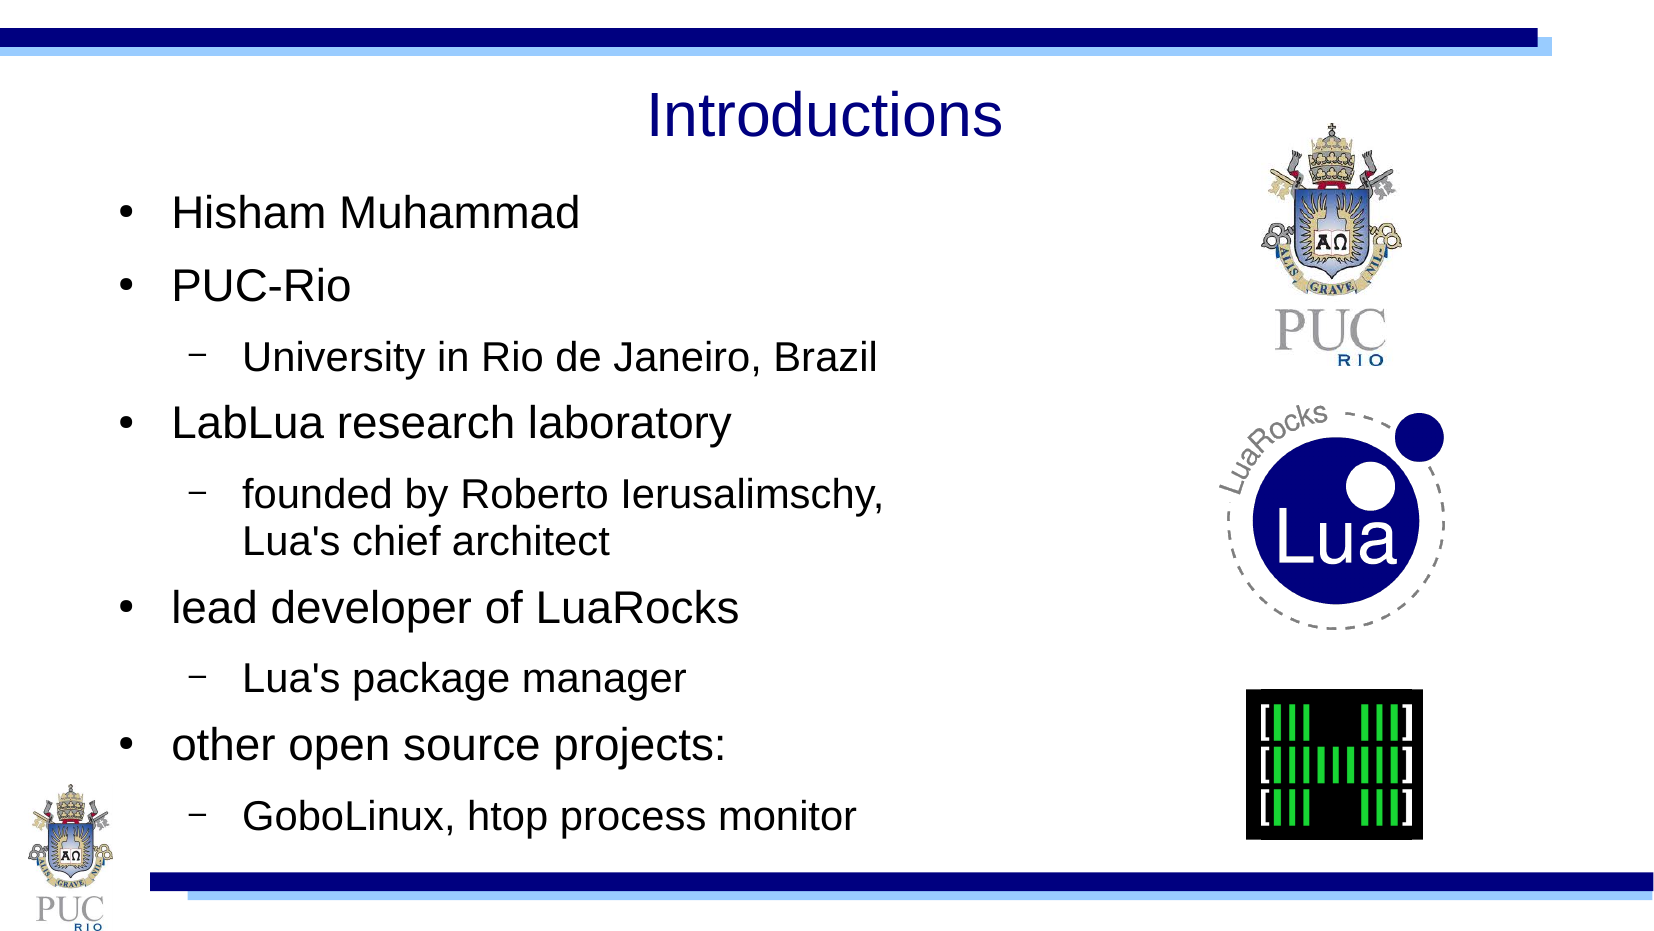

# Introductions
Hisham Muhammad
PUC-Rio
University in Rio de Janeiro, Brazil
LabLua research laboratory
founded by Roberto Ierusalimschy,
Lua's chief architect
lead developer of LuaRocks
Lua's package manager
other open source projects:
GoboLinux, htop process monitor